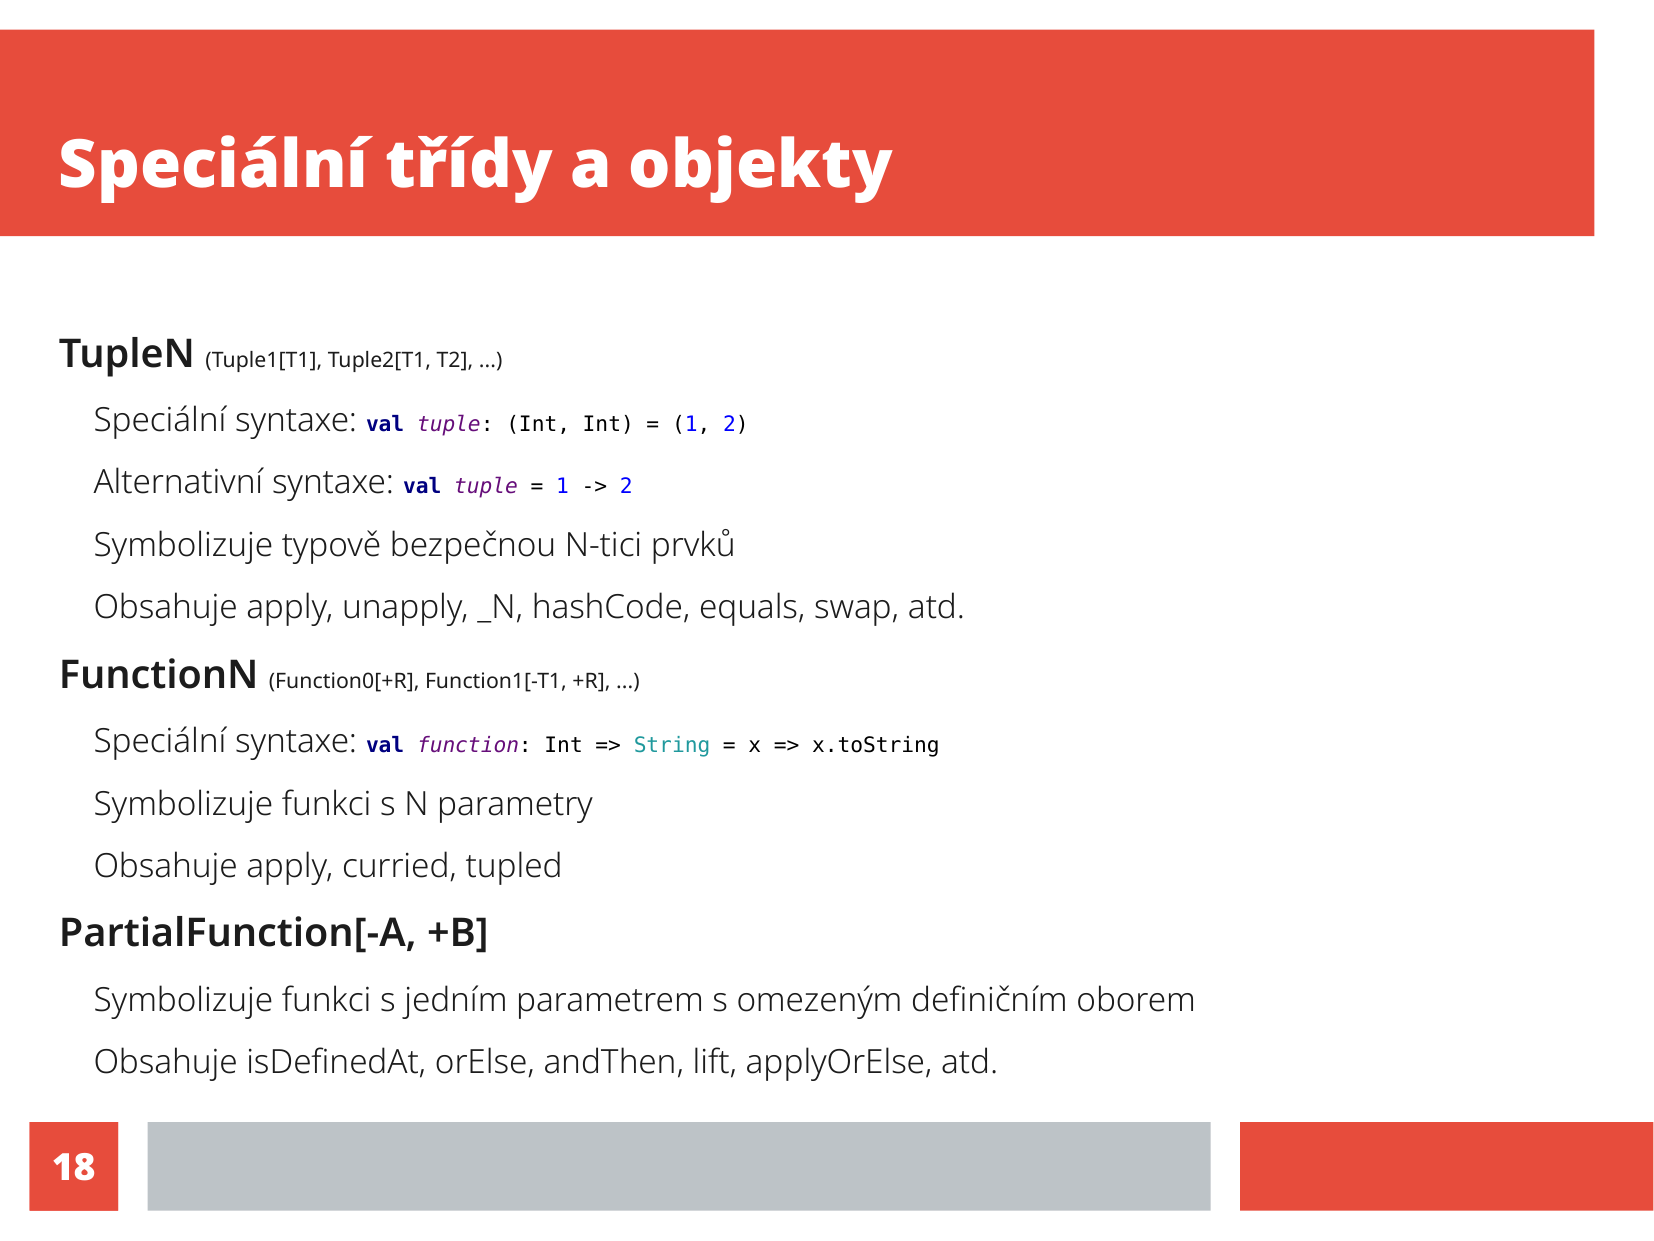

# Speciální třídy a objekty
TupleN (Tuple1[T1], Tuple2[T1, T2], ...)
Speciální syntaxe: val tuple: (Int, Int) = (1, 2)
Alternativní syntaxe: val tuple = 1 -> 2
Symbolizuje typově bezpečnou N-tici prvků
Obsahuje apply, unapply, _N, hashCode, equals, swap, atd.
FunctionN (Function0[+R], Function1[-T1, +R], ...)
Speciální syntaxe: val function: Int => String = x => x.toString
Symbolizuje funkci s N parametry
Obsahuje apply, curried, tupled
PartialFunction[-A, +B]
Symbolizuje funkci s jedním parametrem s omezeným definičním oborem
Obsahuje isDefinedAt, orElse, andThen, lift, applyOrElse, atd.
18